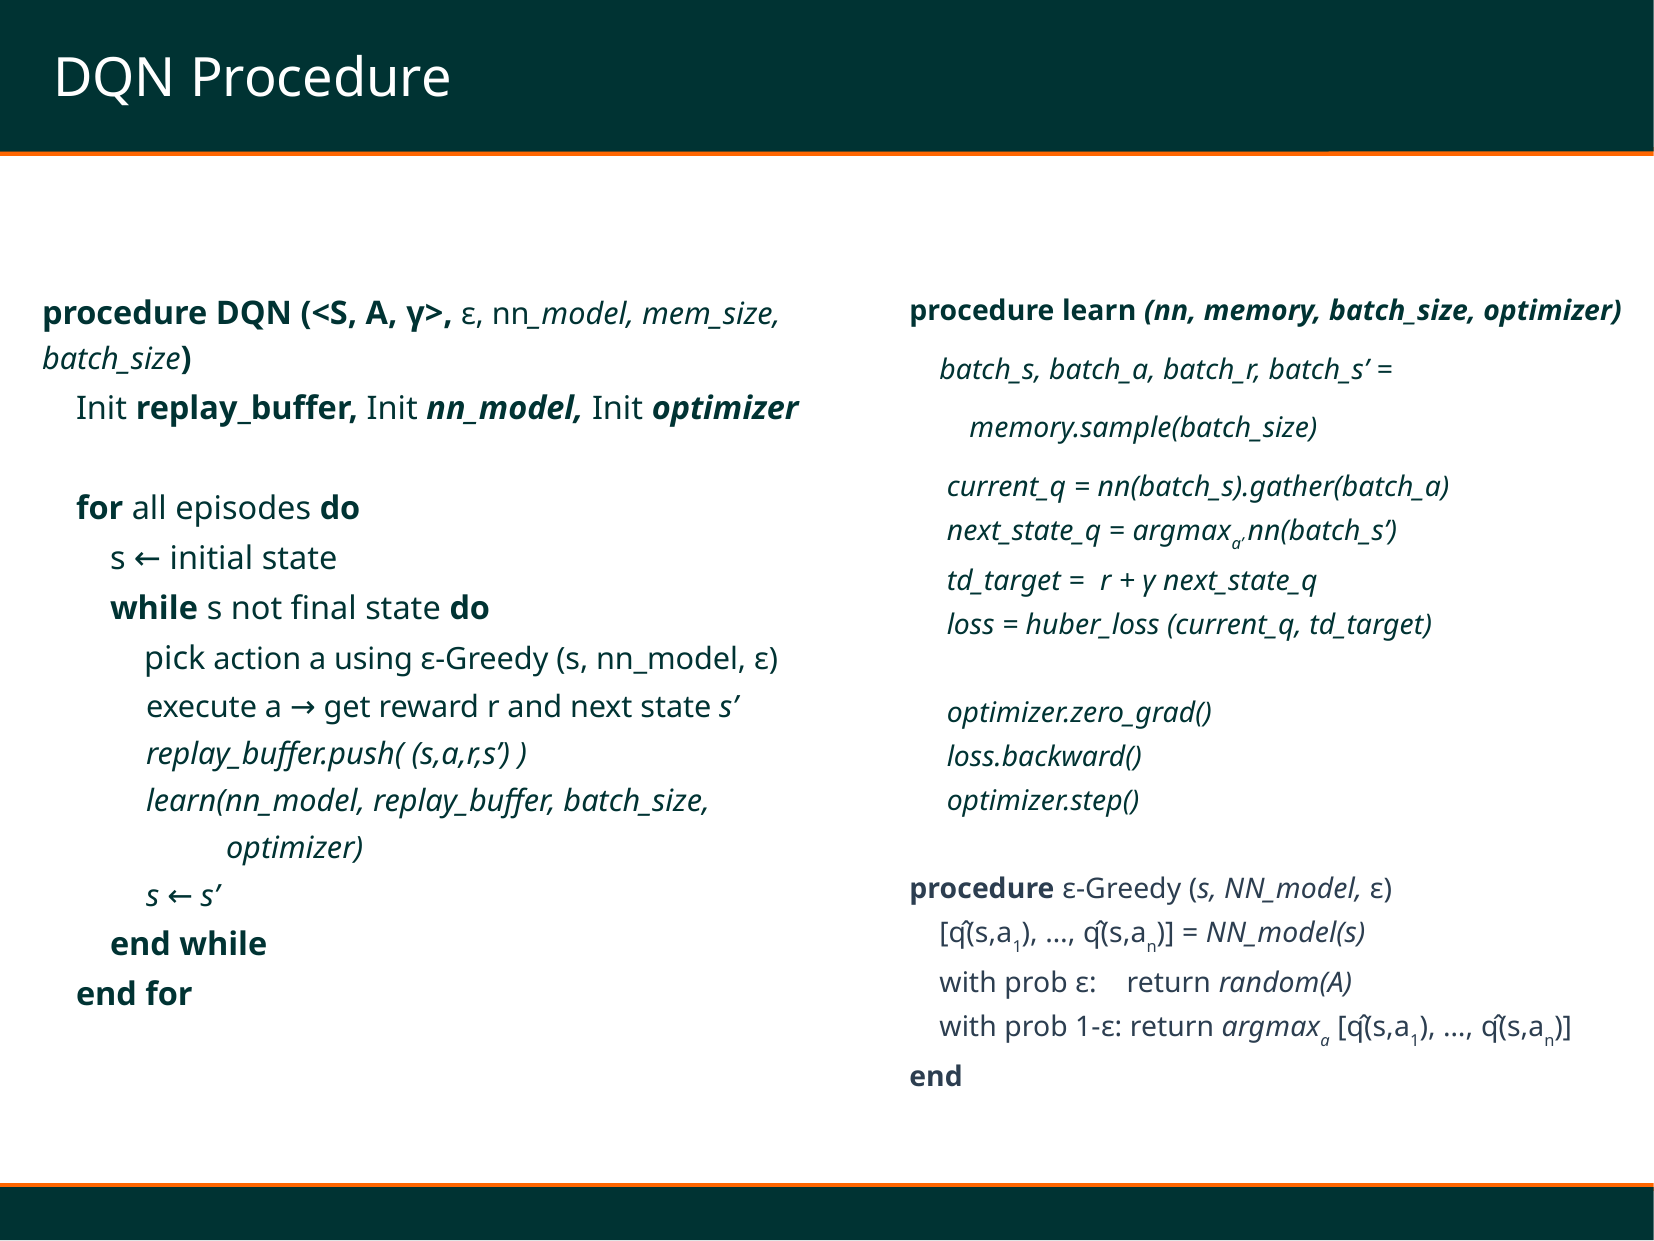

# DQN Procedure
procedure DQN (<S, A, γ>, ε, nn_model, mem_size, batch_size)
 Init replay_buffer, Init nn_model, Init optimizer
 for all episodes do
 s ← initial state
 while s not final state do
 pick action a using ε-Greedy (s, nn_model, ε)
 execute a → get reward r and next state s’
 replay_buffer.push( (s,a,r,s’) )
 learn(nn_model, replay_buffer, batch_size,
 optimizer)
 s ← s’
 end while
 end for
procedure learn (nn, memory, batch_size, optimizer)
 batch_s, batch_a, batch_r, batch_s’ =
 memory.sample(batch_size)
 current_q = nn(batch_s).gather(batch_a)
 next_state_q = argmaxa’ nn(batch_s’)
 td_target = r + γ next_state_q
 loss = huber_loss (current_q, td_target)
 optimizer.zero_grad()
 loss.backward()
 optimizer.step()
procedure ε-Greedy (s, NN_model, ε)
 [q̂(s,a1), …, q̂(s,an)] = NN_model(s)
 with prob ε: return random(A)
 with prob 1-ε: return argmaxa [q̂(s,a1), …, q̂(s,an)]
end